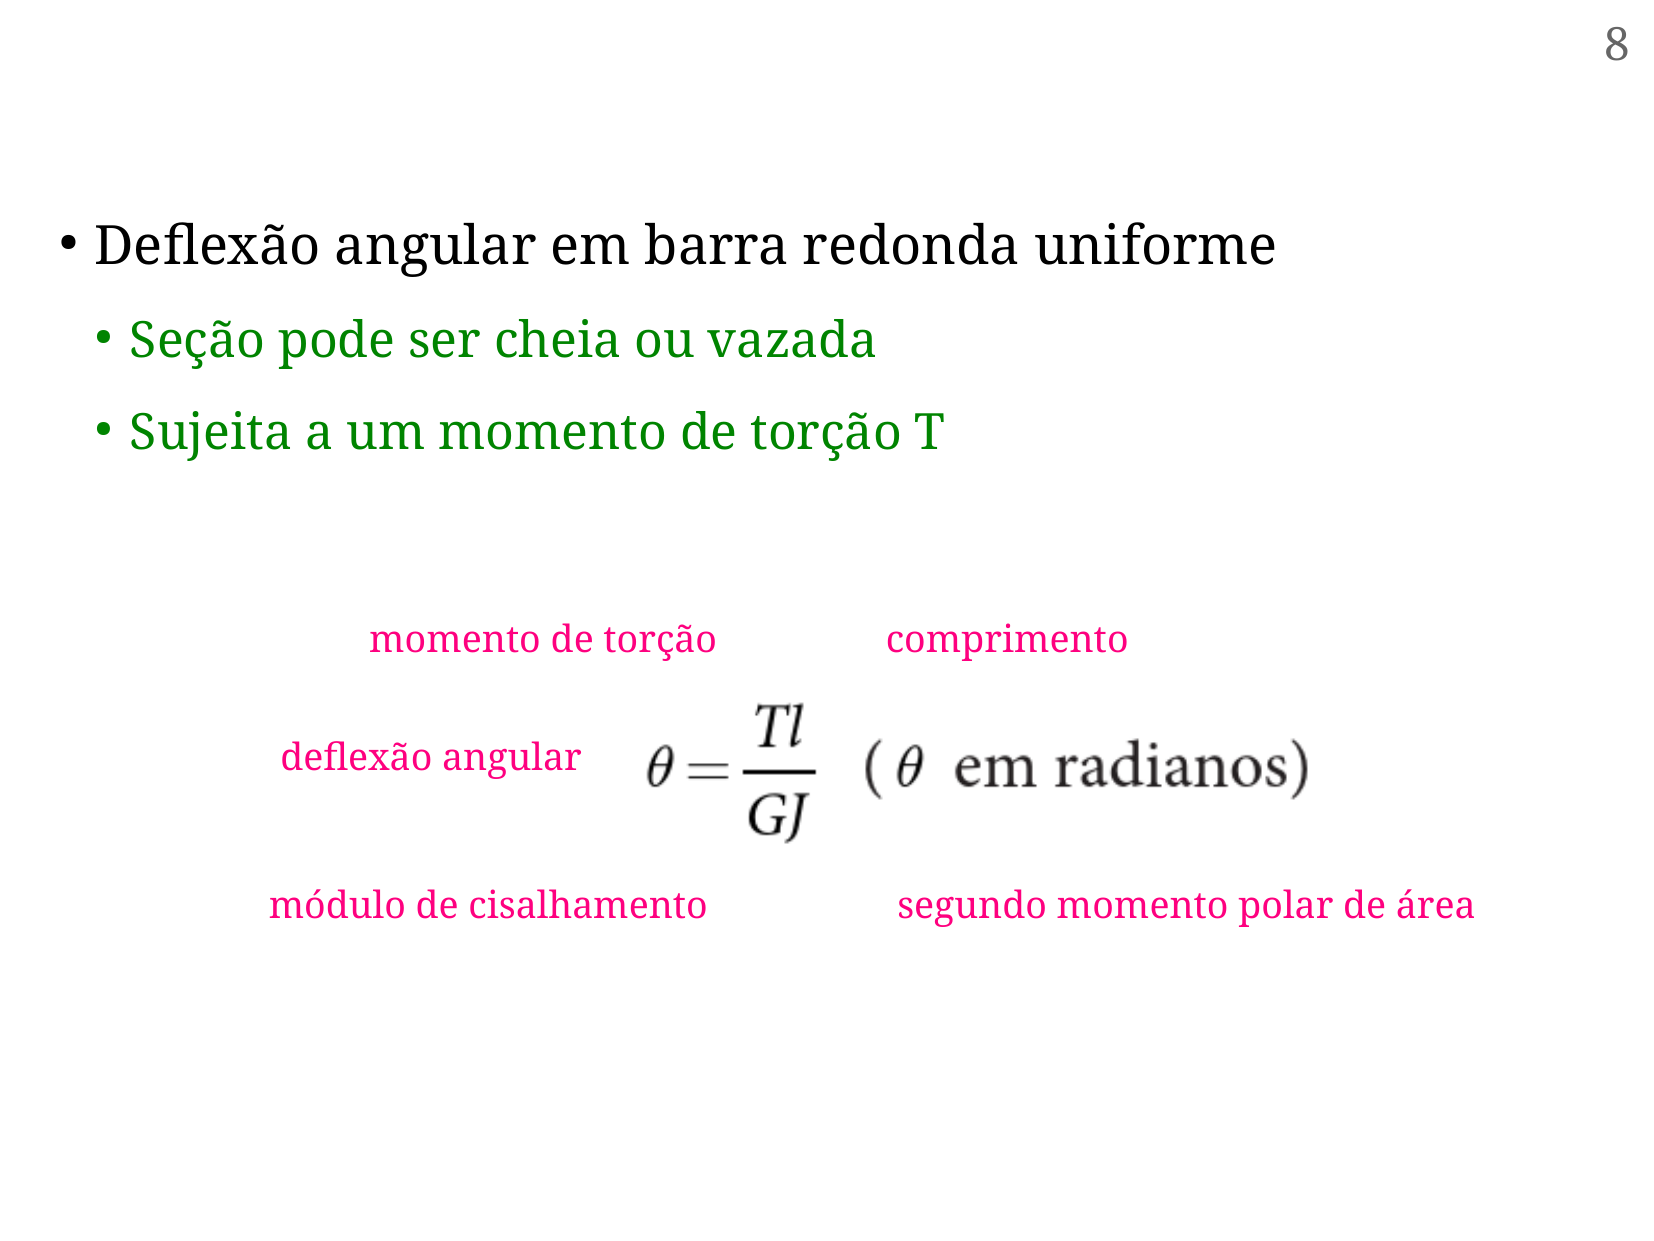

8
# Deflexão angular em barra redonda uniforme
Seção pode ser cheia ou vazada
Sujeita a um momento de torção T
momento de torção
comprimento
deflexão angular
módulo de cisalhamento
segundo momento polar de área